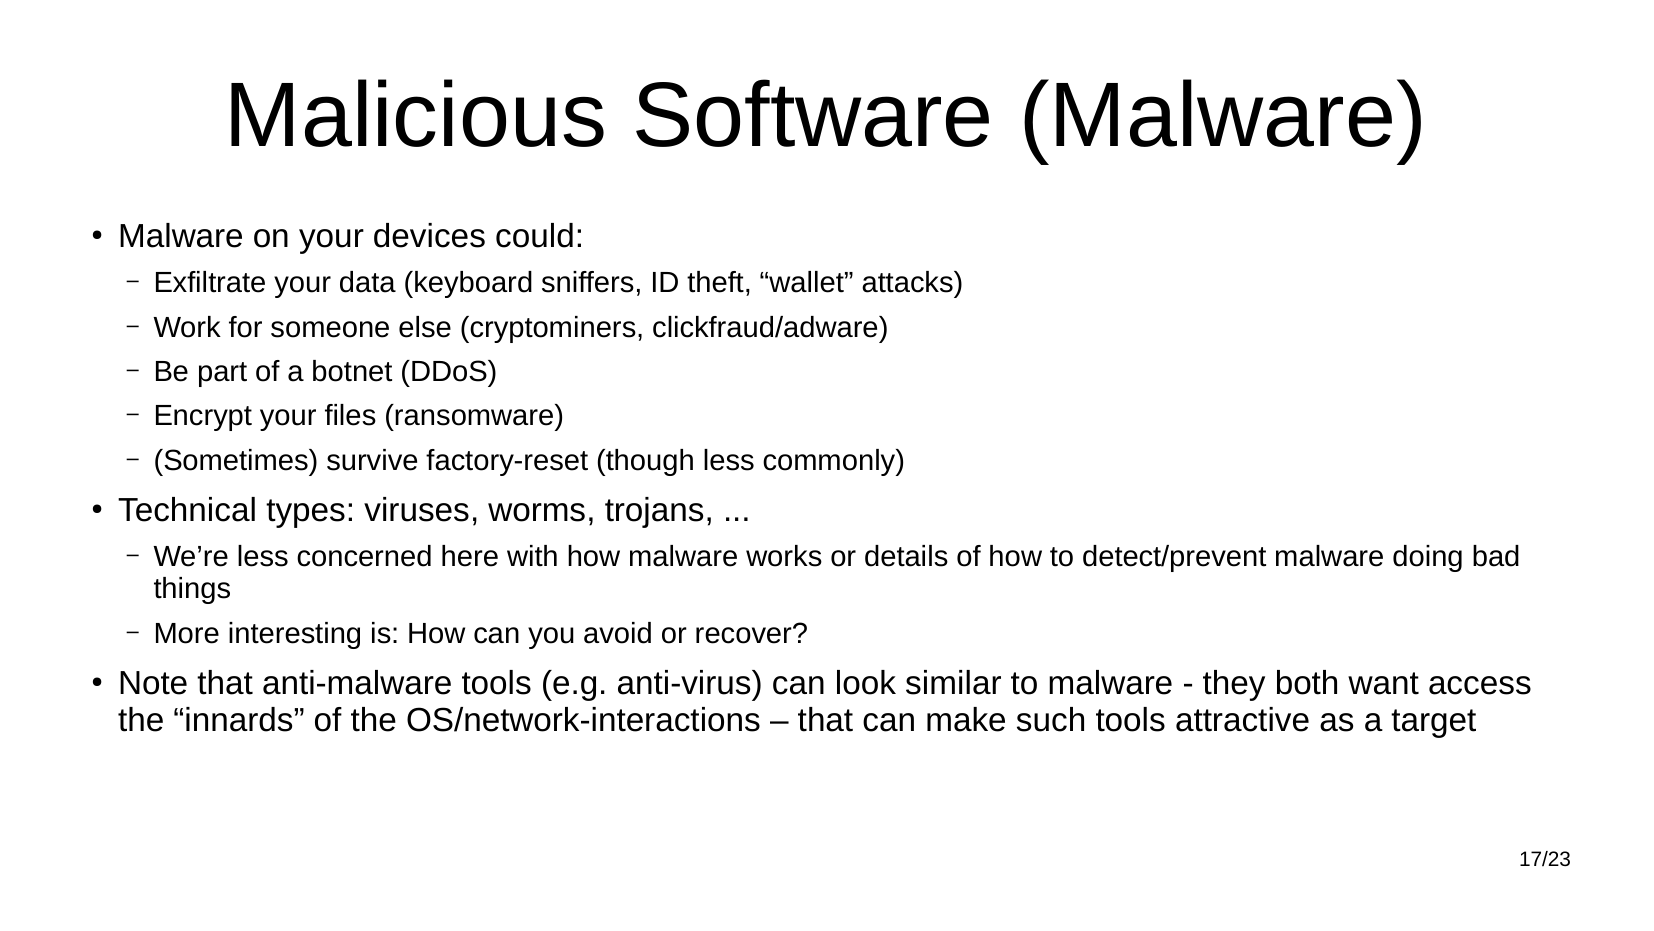

# Malicious Software (Malware)
Malware on your devices could:
Exfiltrate your data (keyboard sniffers, ID theft, “wallet” attacks)
Work for someone else (cryptominers, clickfraud/adware)
Be part of a botnet (DDoS)
Encrypt your files (ransomware)
(Sometimes) survive factory-reset (though less commonly)
Technical types: viruses, worms, trojans, ...
We’re less concerned here with how malware works or details of how to detect/prevent malware doing bad things
More interesting is: How can you avoid or recover?
Note that anti-malware tools (e.g. anti-virus) can look similar to malware - they both want access the “innards” of the OS/network-interactions – that can make such tools attractive as a target
17